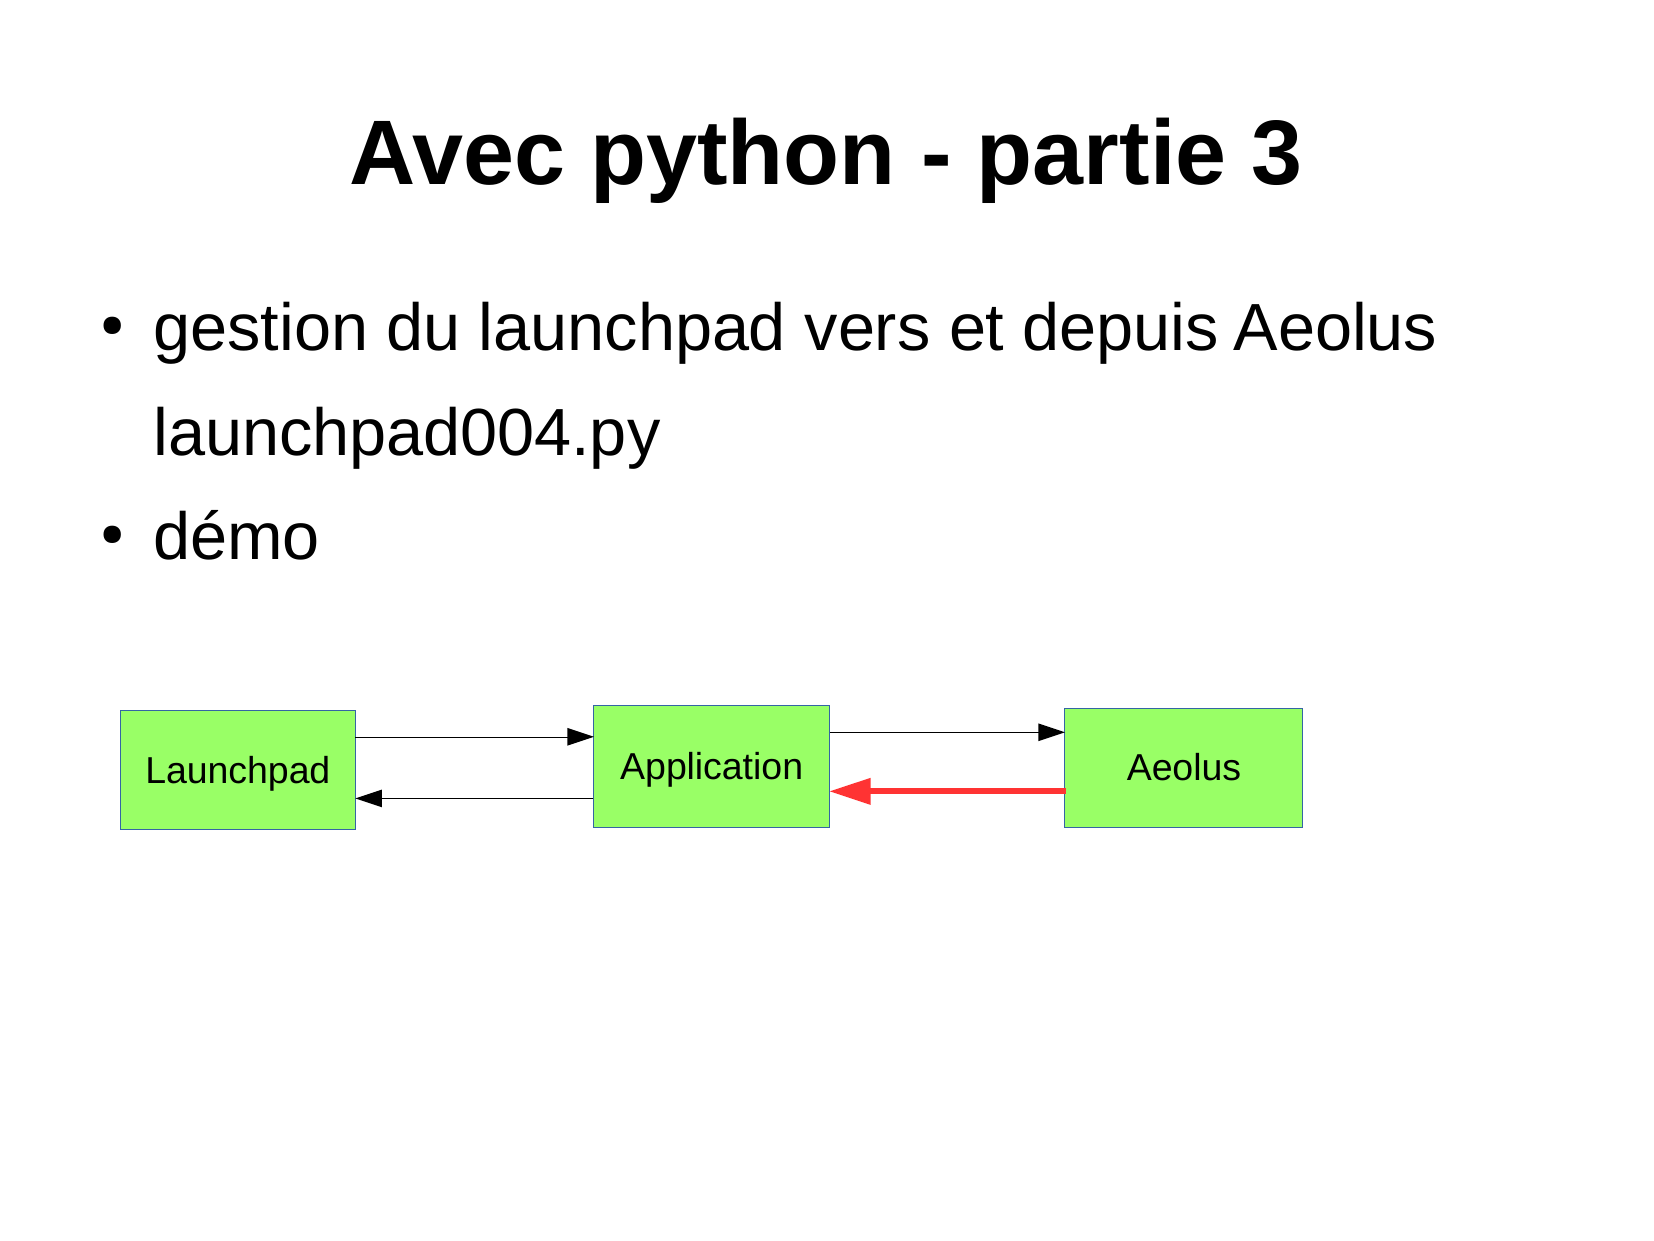

# Avec python - partie 3
gestion du launchpad vers et depuis Aeolus
launchpad004.py
démo
Application
Aeolus
Launchpad